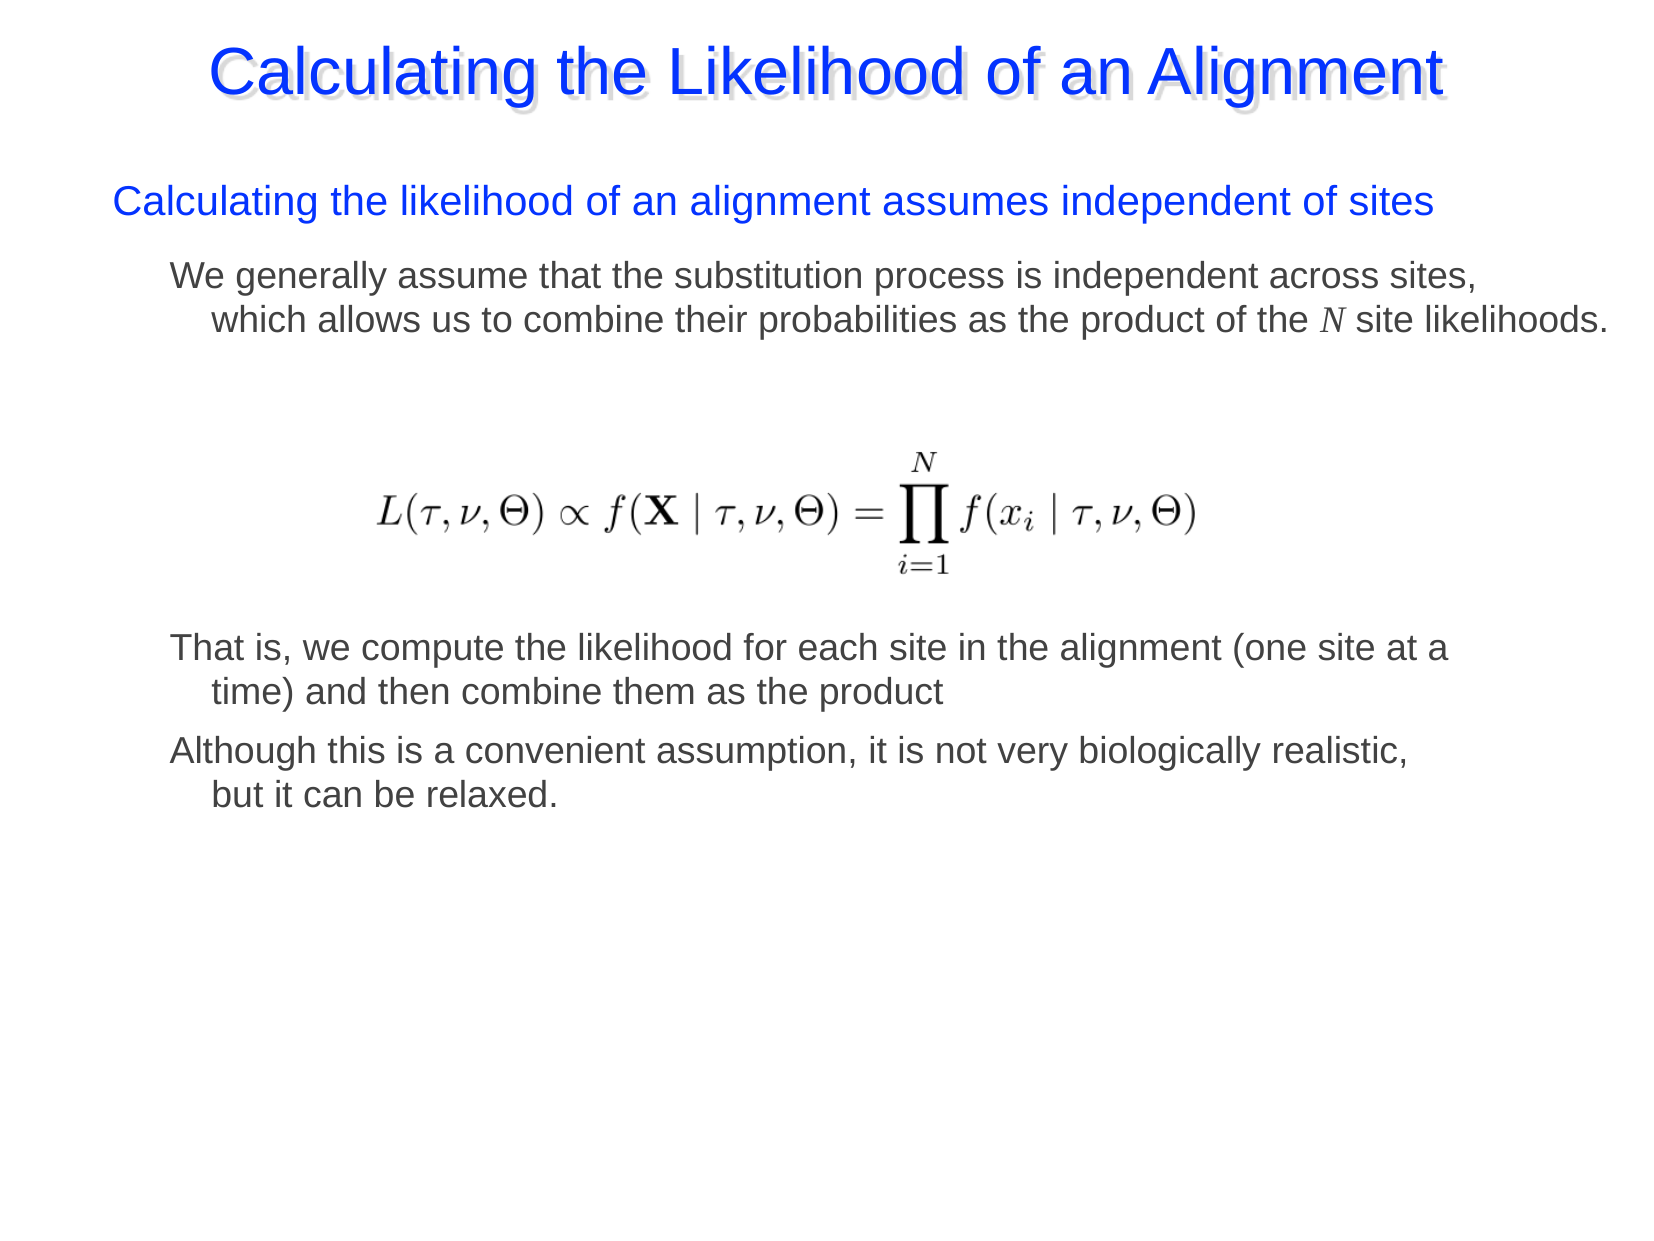

Calculating the Likelihood of an Alignment
Calculating the likelihood of an alignment assumes independent of sites
We generally assume that the substitution process is independent across sites,
 which allows us to combine their probabilities as the product of the N site likelihoods.
That is, we compute the likelihood for each site in the alignment (one site at a
 time) and then combine them as the product
Although this is a convenient assumption, it is not very biologically realistic,
 but it can be relaxed.